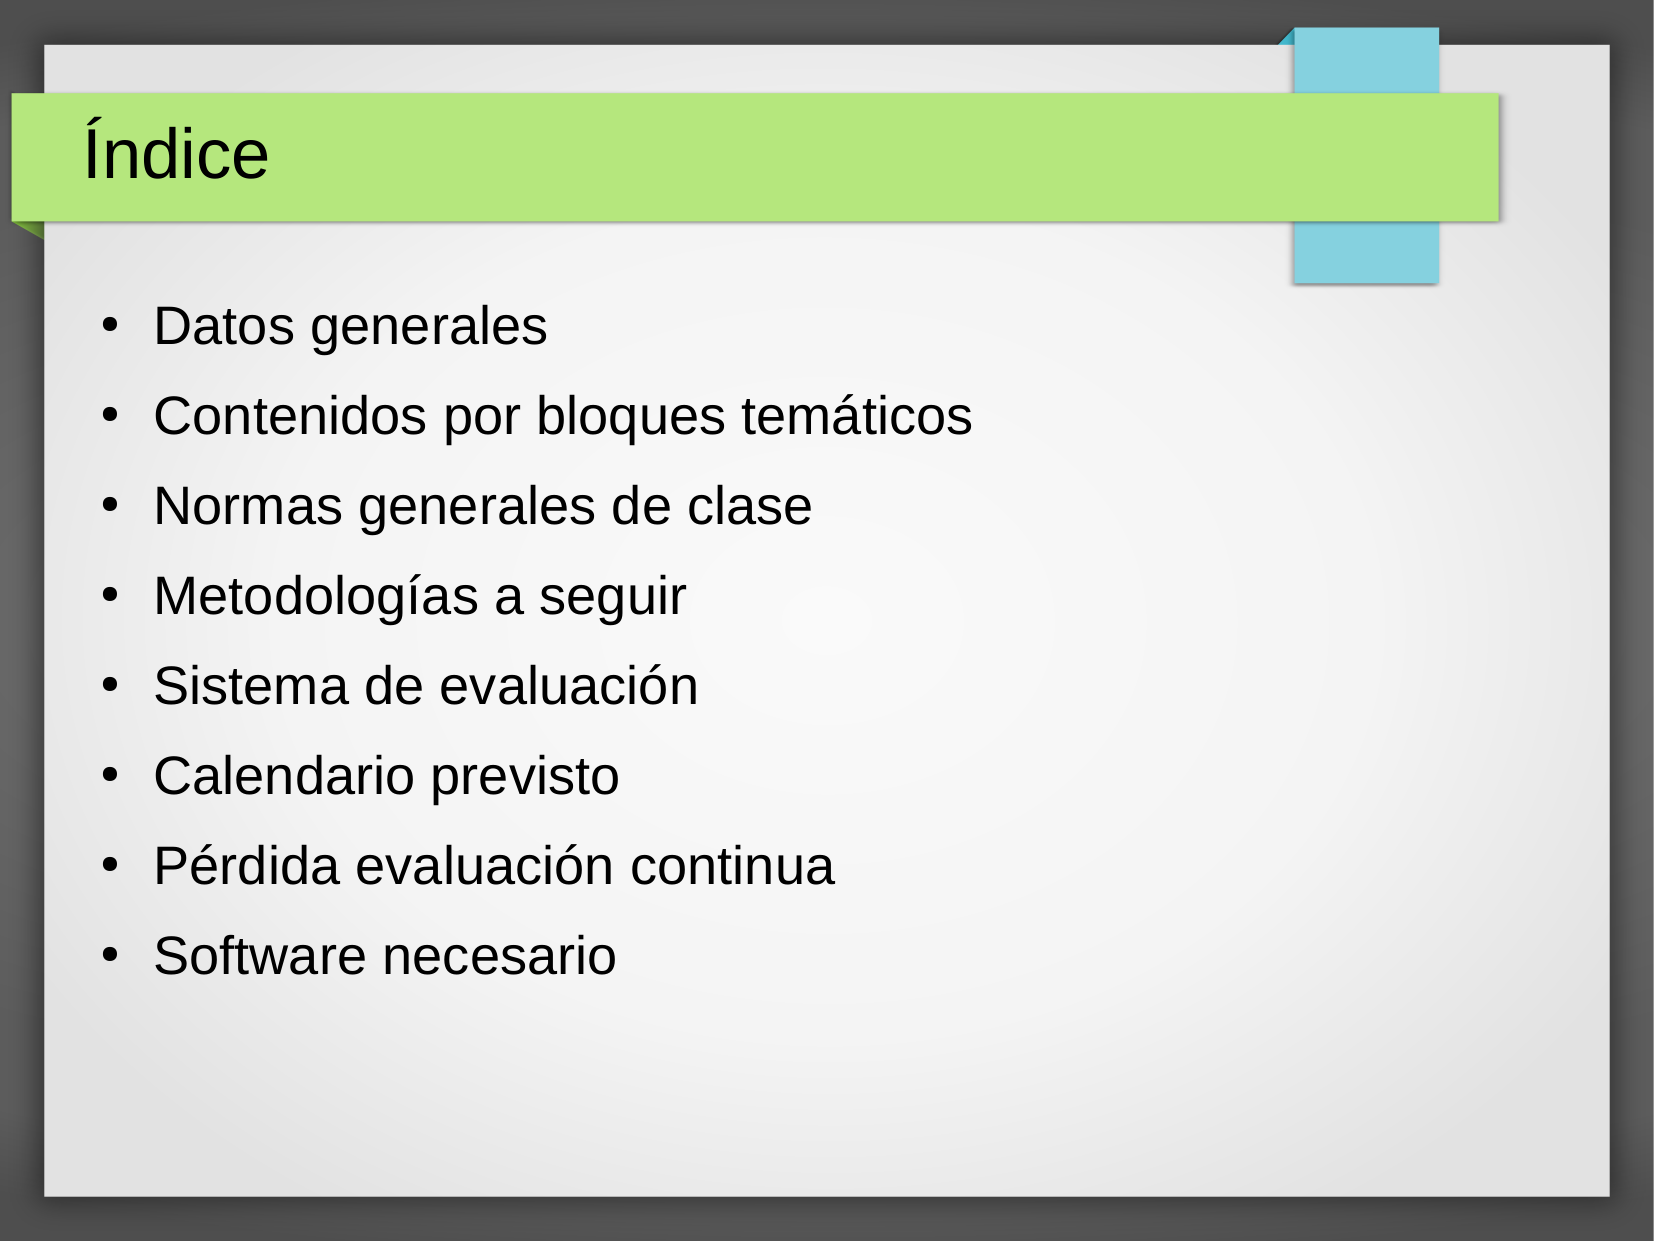

# Índice
Datos generales
Contenidos por bloques temáticos
Normas generales de clase
Metodologías a seguir
Sistema de evaluación
Calendario previsto
Pérdida evaluación continua
Software necesario